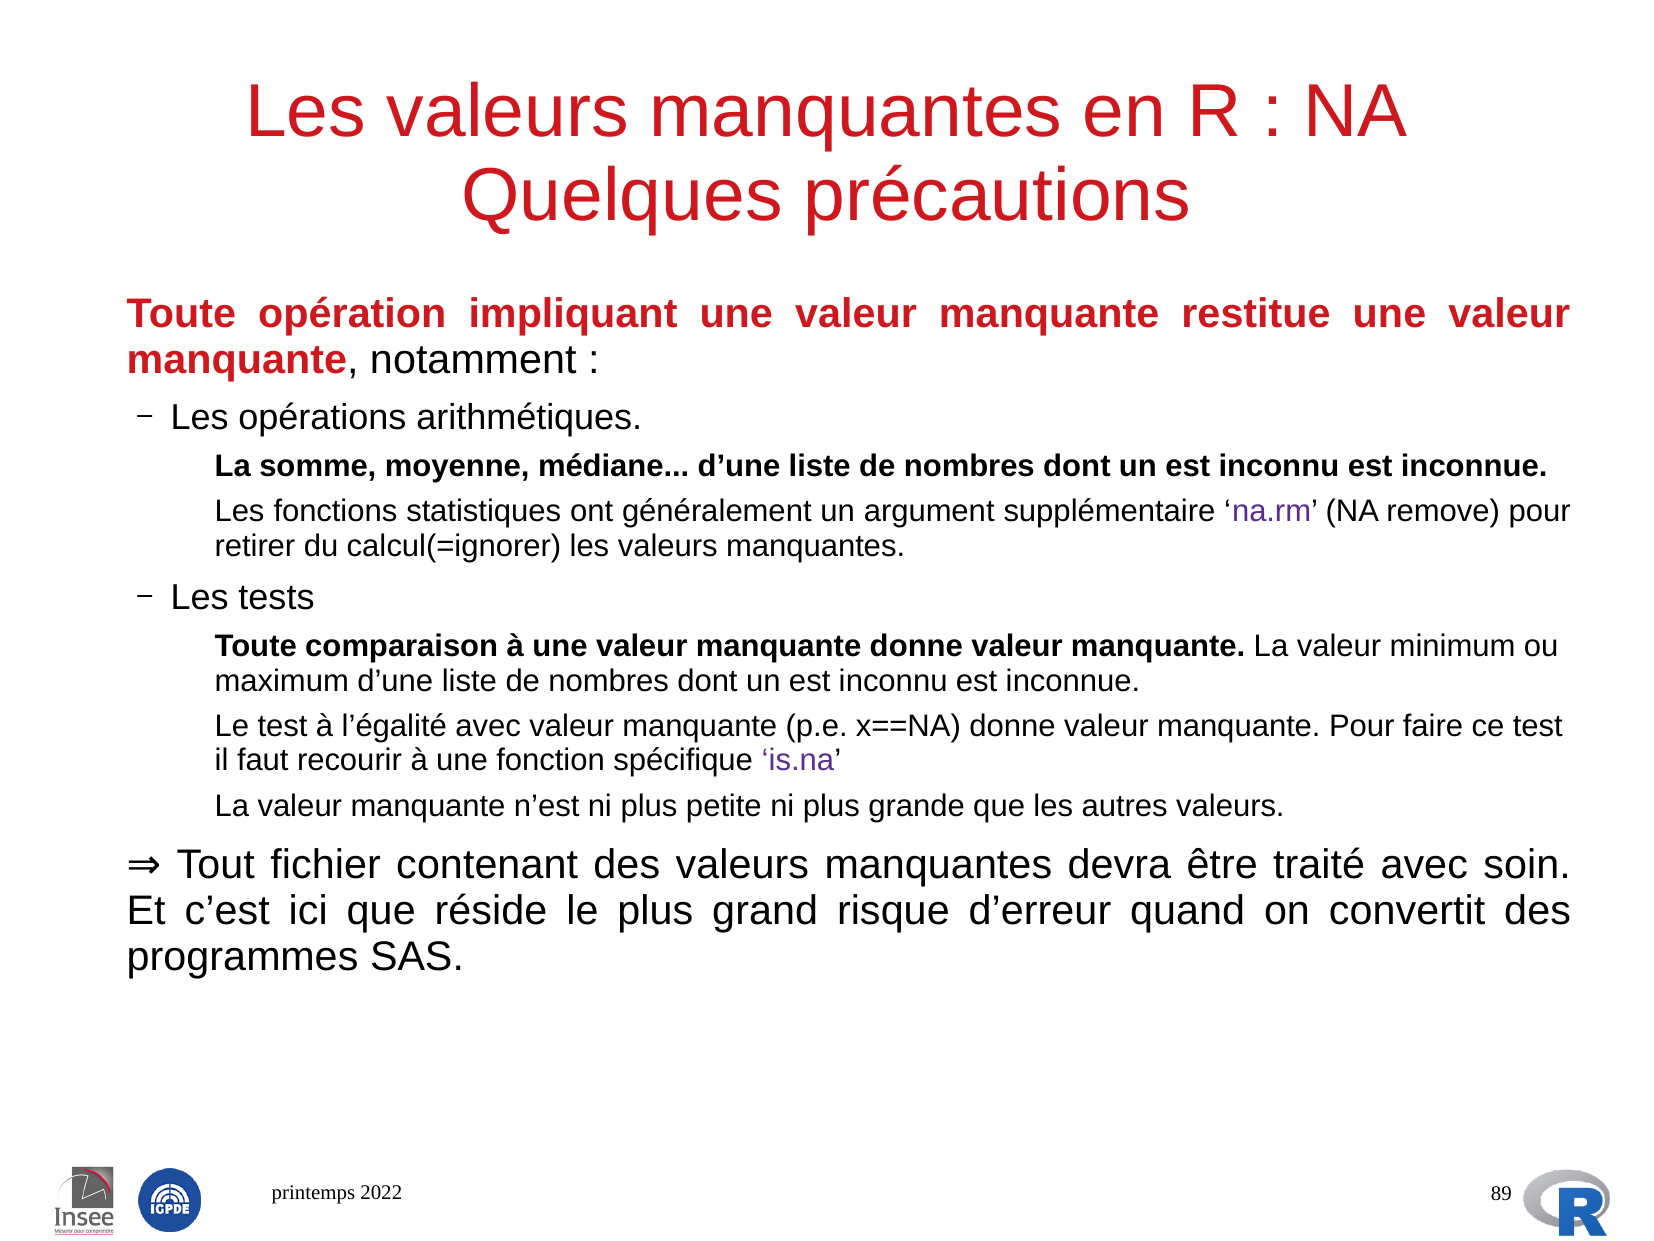

# Les valeurs manquantes en R : NA Quelques précautions
Toute opération impliquant une valeur manquante restitue une valeur manquante, notamment :
Les opérations arithmétiques.
La somme, moyenne, médiane... d’une liste de nombres dont un est inconnu est inconnue.
Les fonctions statistiques ont généralement un argument supplémentaire ‘na.rm’ (NA remove) pour retirer du calcul(=ignorer) les valeurs manquantes.
Les tests
Toute comparaison à une valeur manquante donne valeur manquante. La valeur minimum ou maximum d’une liste de nombres dont un est inconnu est inconnue.
Le test à l’égalité avec valeur manquante (p.e. x==NA) donne valeur manquante. Pour faire ce test il faut recourir à une fonction spécifique ‘is.na’
La valeur manquante n’est ni plus petite ni plus grande que les autres valeurs.
⇒ Tout fichier contenant des valeurs manquantes devra être traité avec soin. Et c’est ici que réside le plus grand risque d’erreur quand on convertit des programmes SAS.
printemps 2022
89